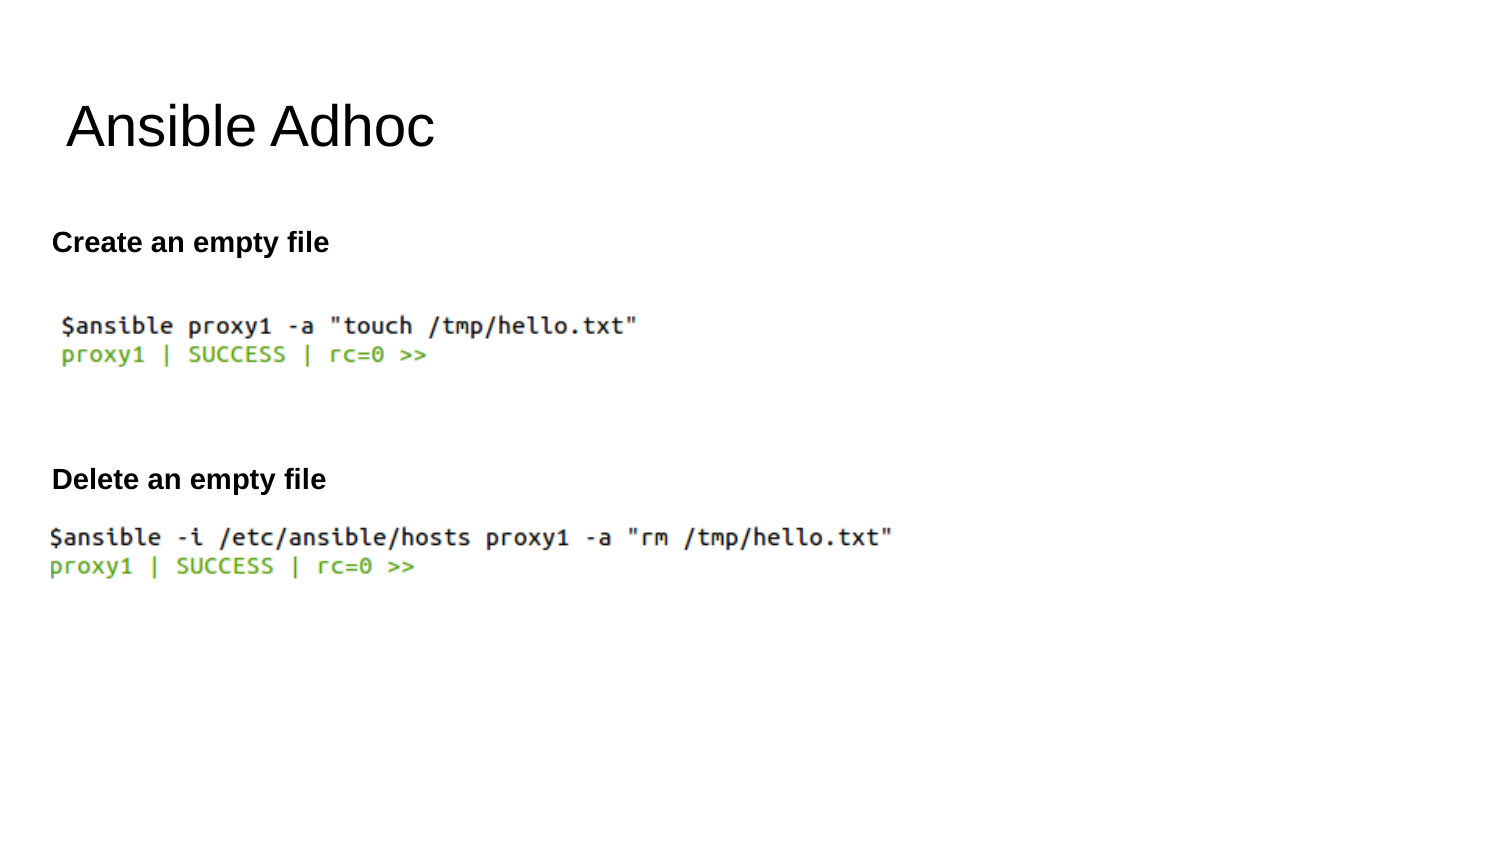

# Ansible Adhoc
Create an empty file
Delete an empty file